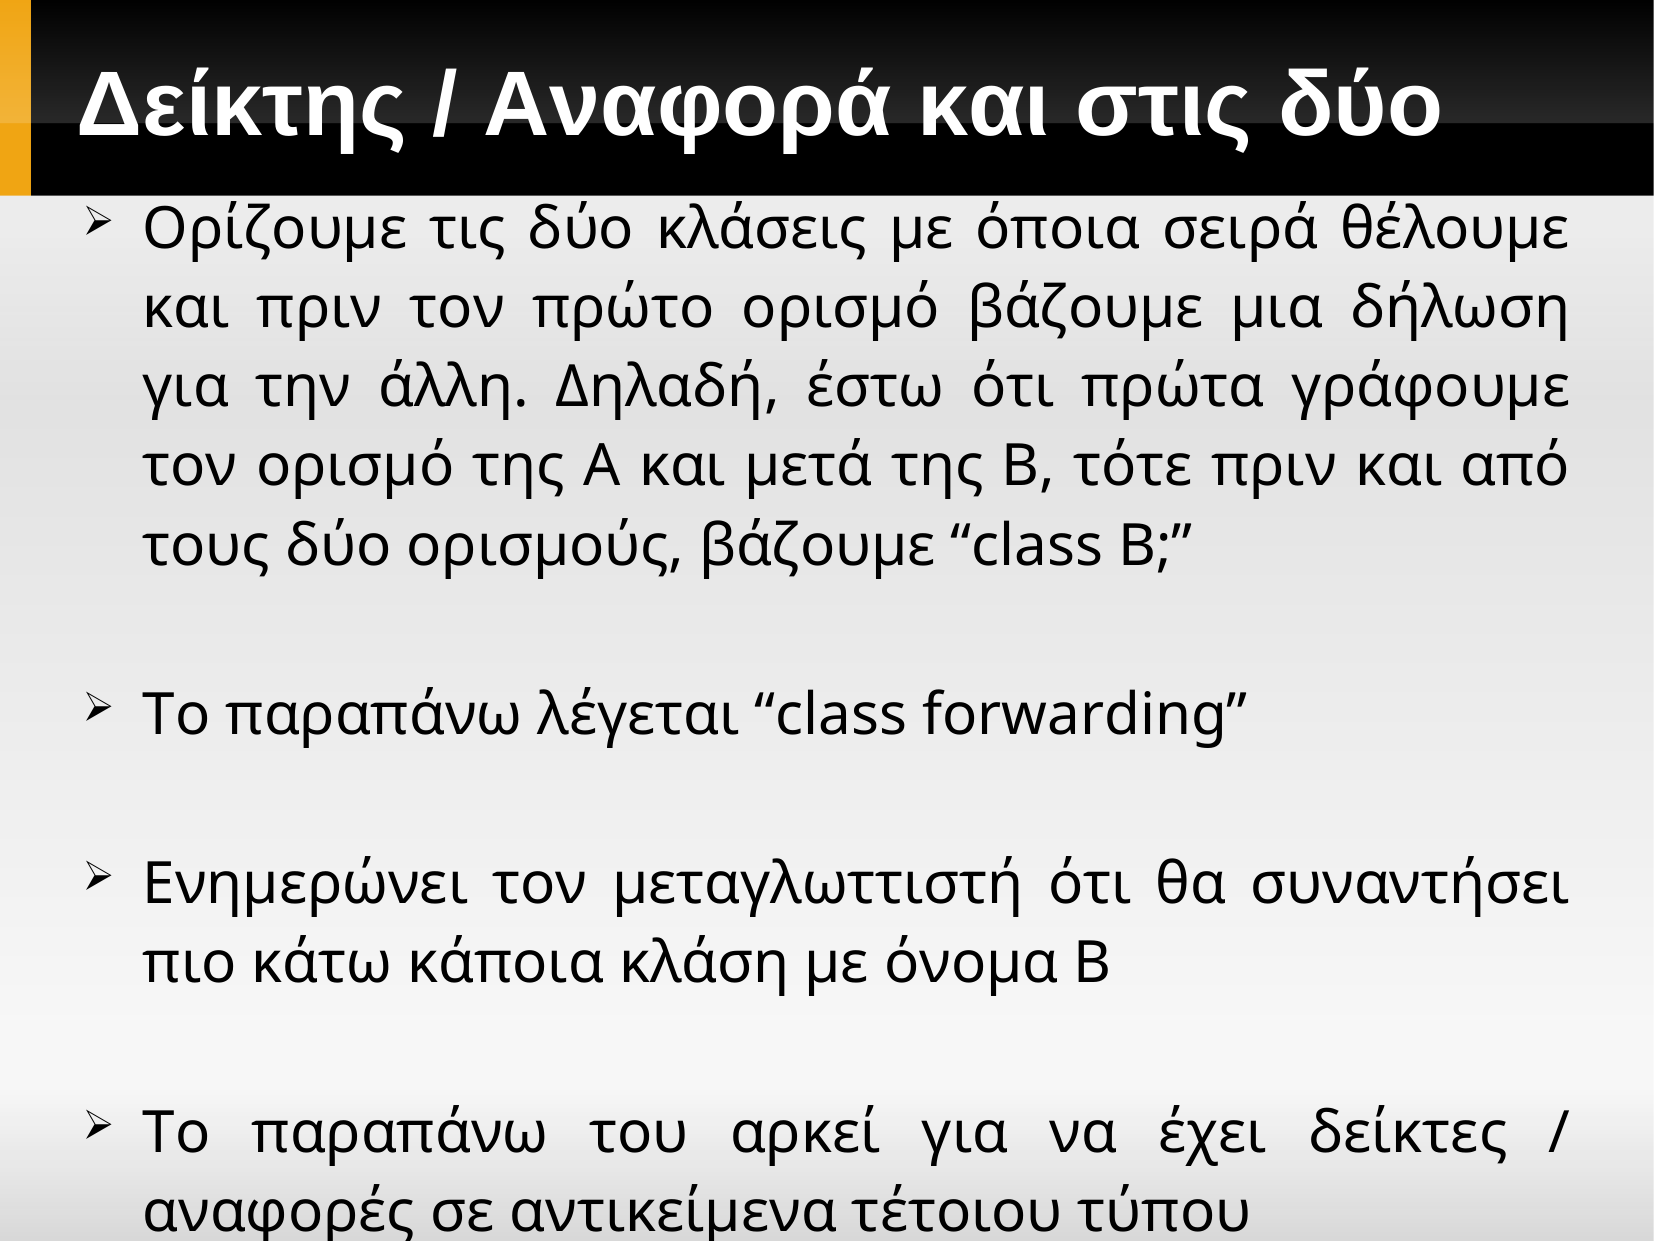

# Δείκτης / Αναφορά και στις δύο
Ορίζουμε τις δύο κλάσεις με όποια σειρά θέλουμε και πριν τον πρώτο ορισμό βάζουμε μια δήλωση για την άλλη. Δηλαδή, έστω ότι πρώτα γράφουμε τον ορισμό της Α και μετά της Β, τότε πριν και από τους δύο ορισμούς, βάζουμε “class B;”
Το παραπάνω λέγεται “class forwarding”
Ενημερώνει τον μεταγλωττιστή ότι θα συναντήσει πιο κάτω κάποια κλάση με όνομα B
Το παραπάνω του αρκεί για να έχει δείκτες / αναφορές σε αντικείμενα τέτοιου τύπου